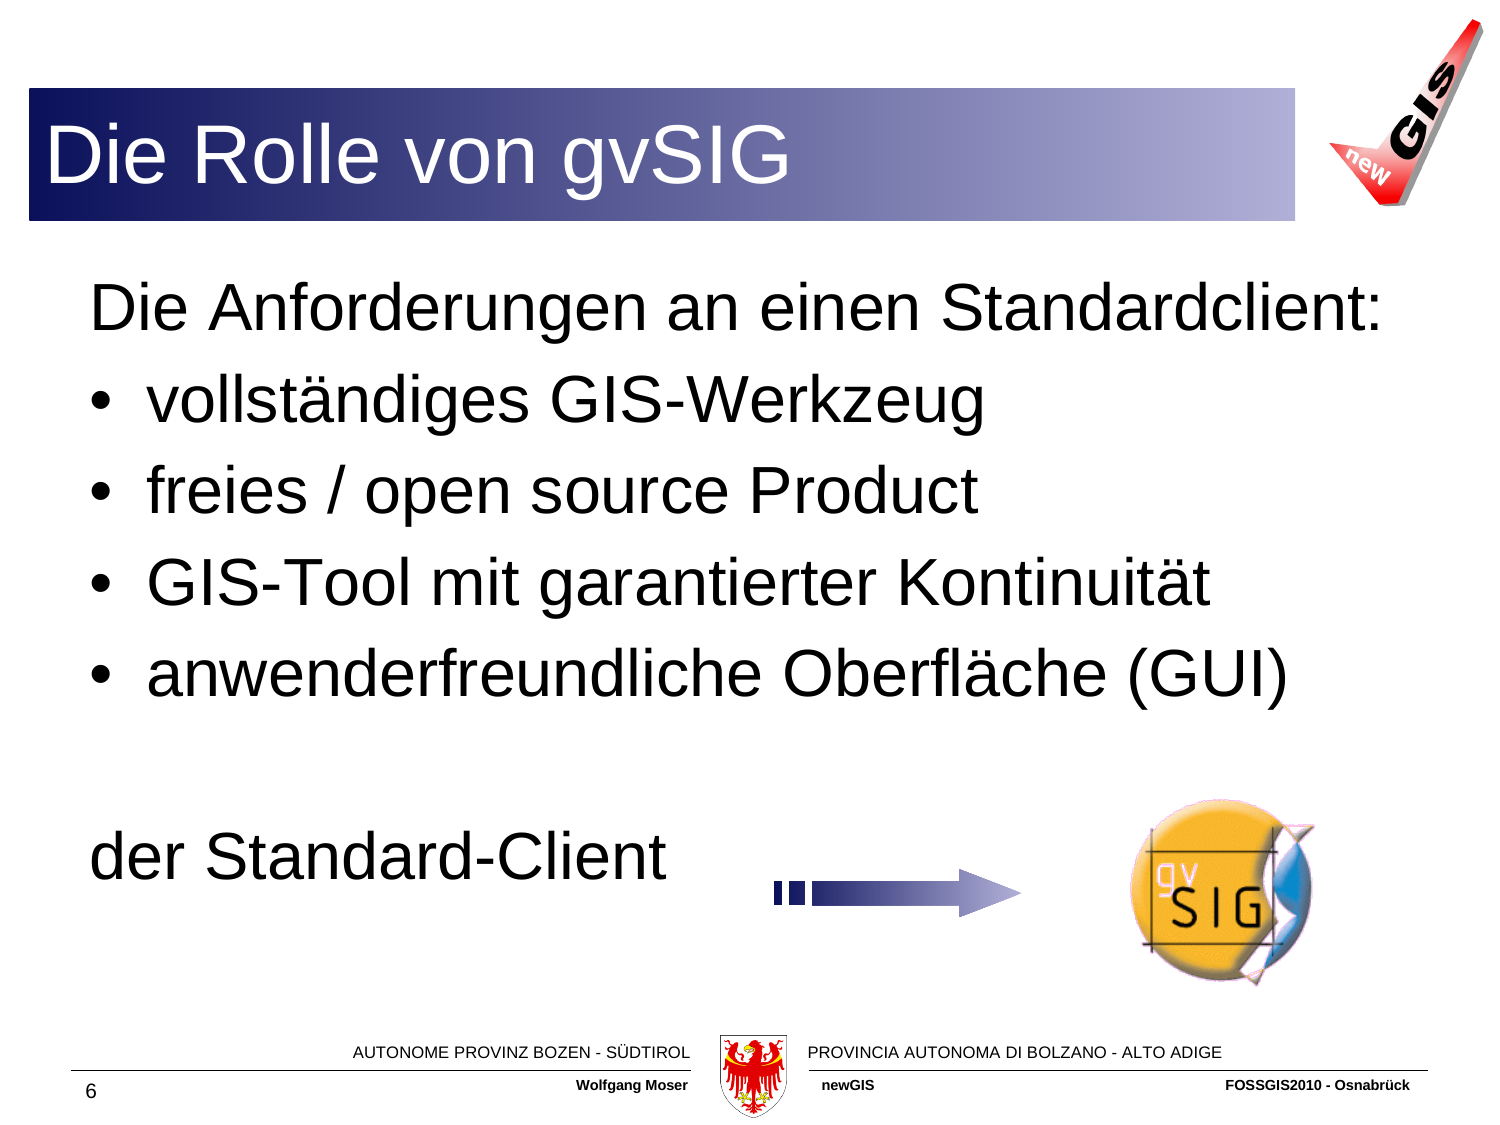

Die Rolle von gvSIG
# Die Anforderungen an einen Standardclient:
vollständiges GIS-Werkzeug
freies / open source Product
GIS-Tool mit garantierter Kontinuität
anwenderfreundliche Oberfläche (GUI)
der Standard-Client